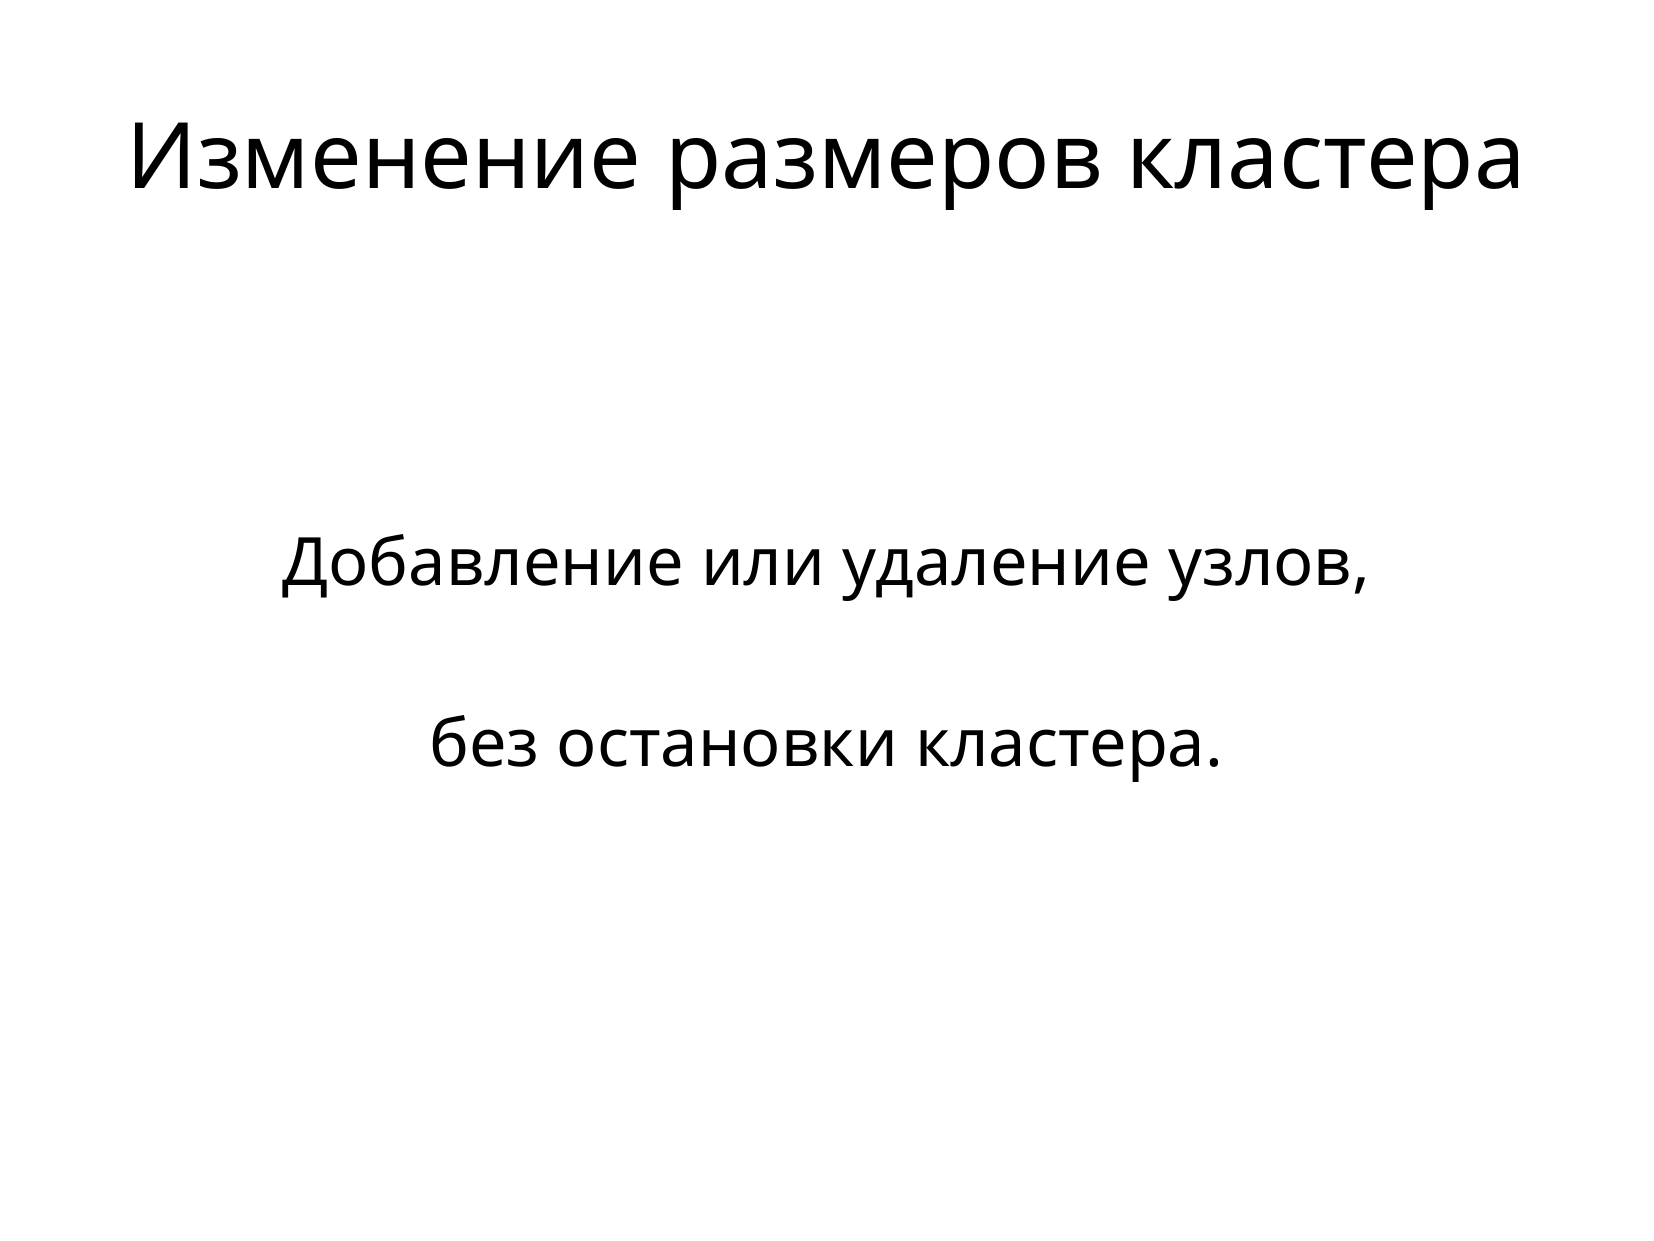

# Изменение размеров кластера
Добавление или удаление узлов,
без остановки кластера.